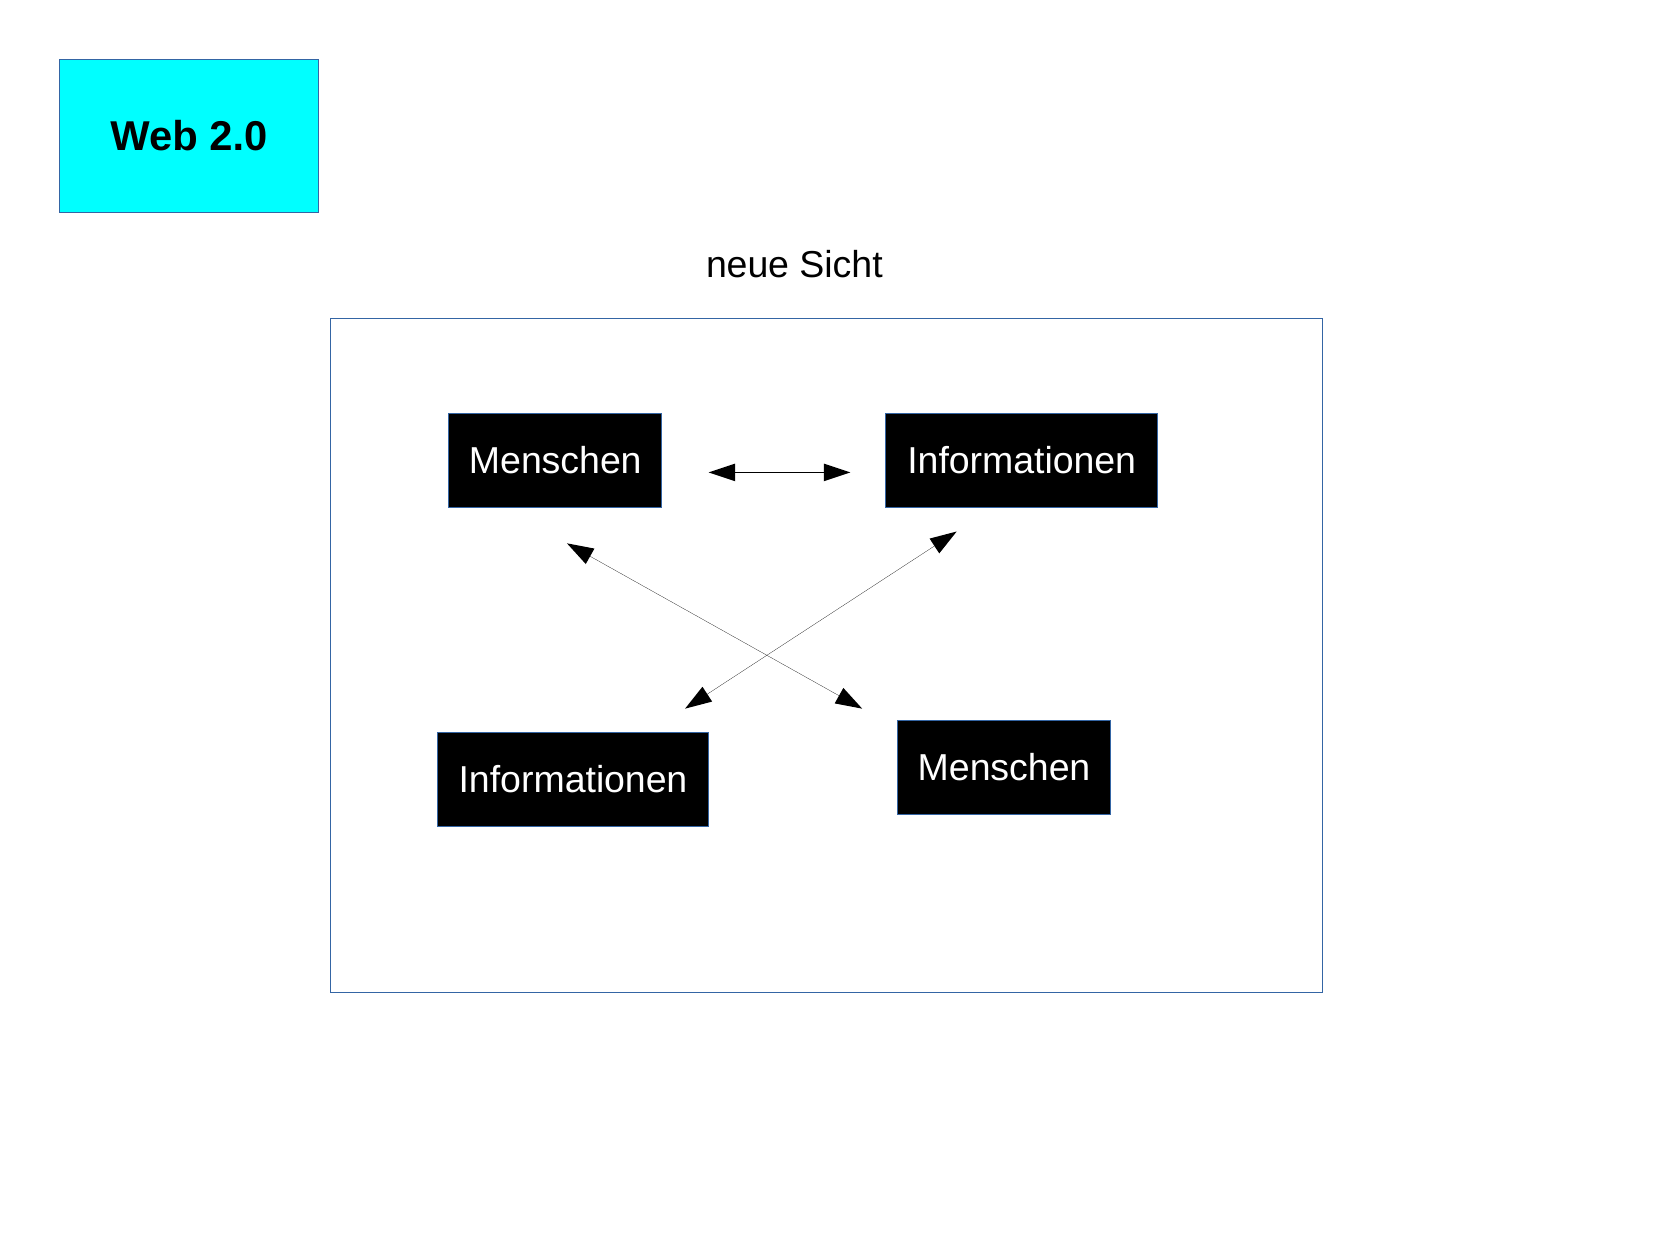

Web 2.0
neue Sicht
Menschen
Informationen
Menschen
Informationen